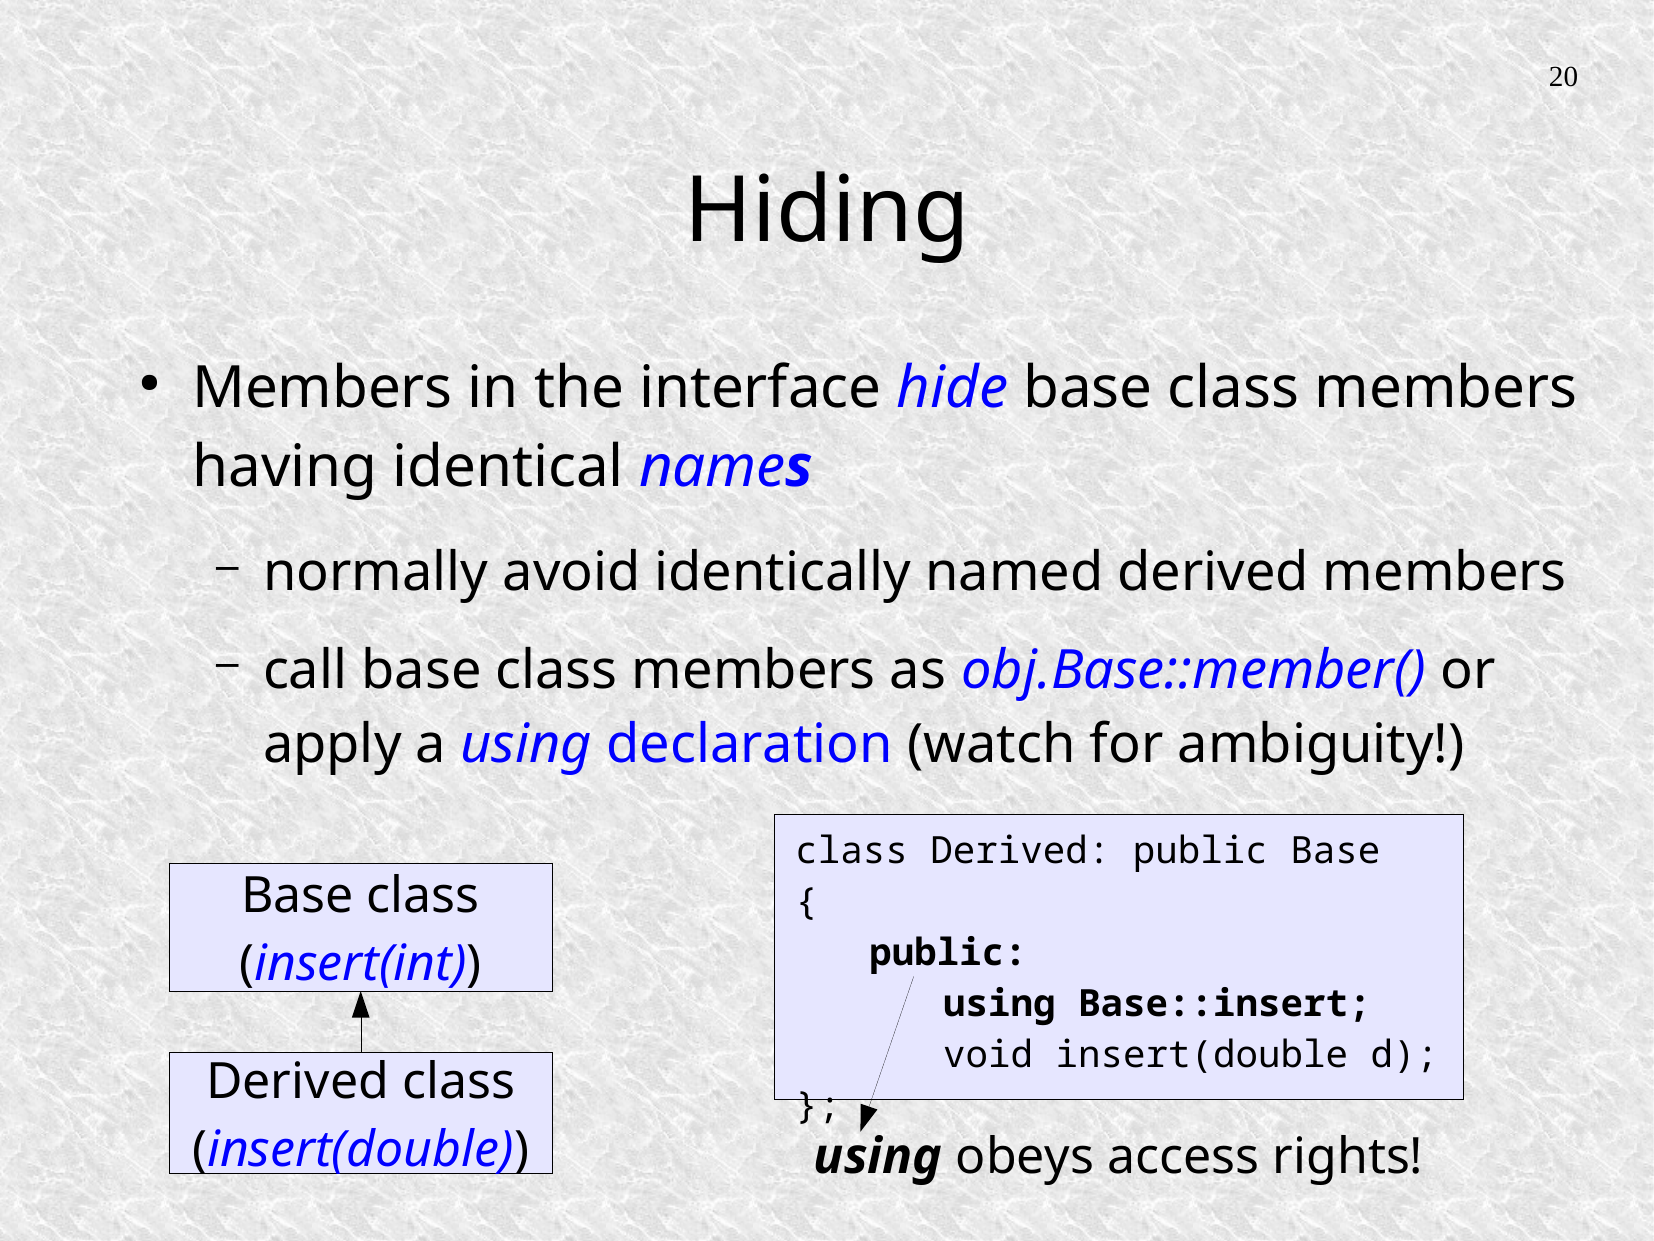

20
# Hiding
Members in the interface hide base class members having identical names
normally avoid identically named derived members
call base class members as obj.Base::member() or apply a using declaration (watch for ambiguity!)
class Derived: public Base
{
	public:
		using Base::insert;
		void insert(double d);
};
Base class
(insert(int))
Derived class
(insert(double))
using obeys access rights!